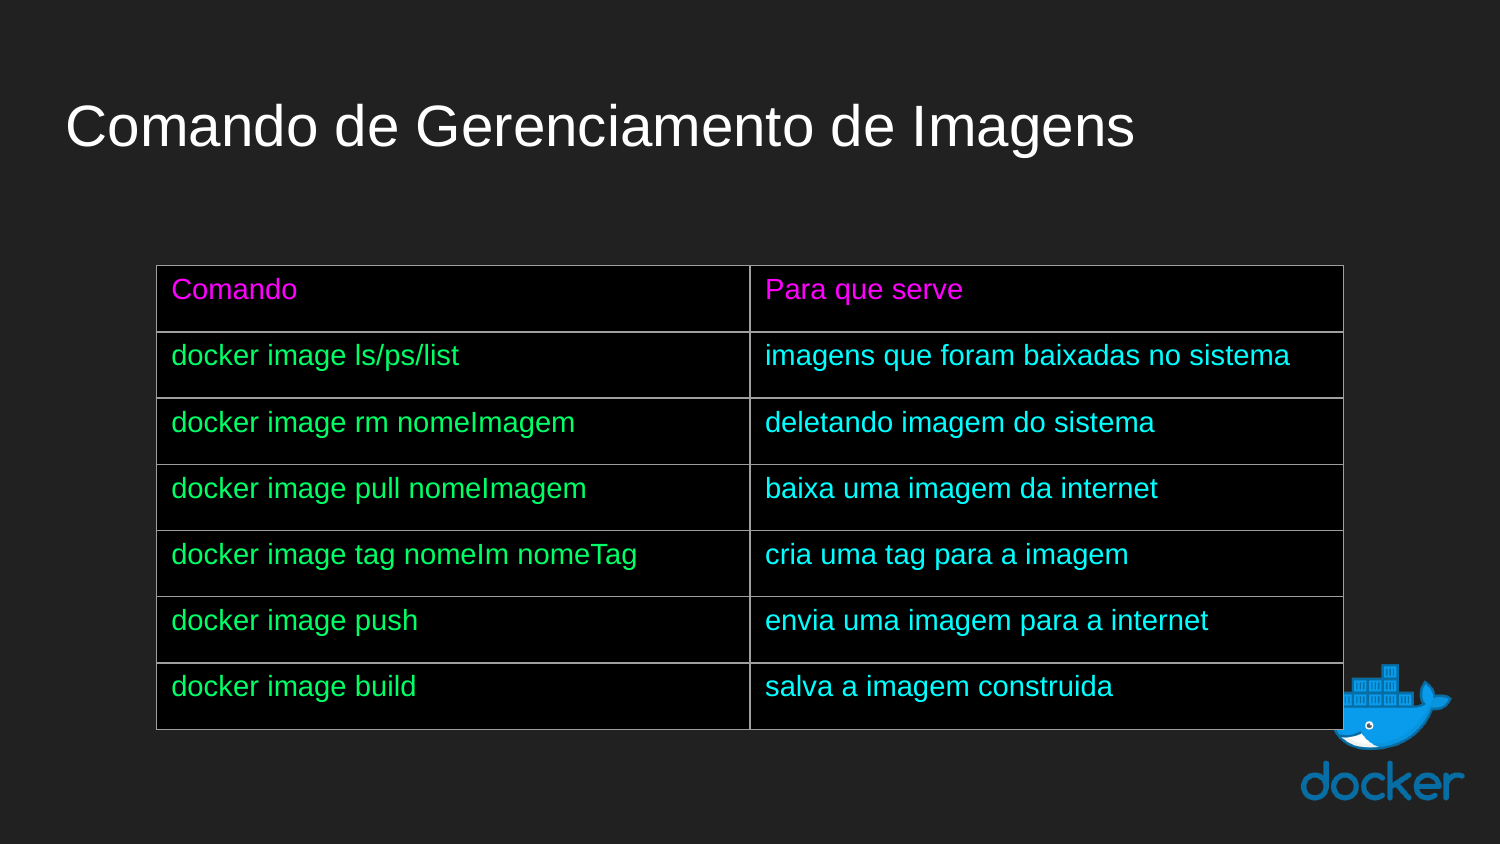

Comando de Gerenciamento de Imagens
| Comando | Para que serve |
| --- | --- |
| docker image ls/ps/list | imagens que foram baixadas no sistema |
| docker image rm nomeImagem | deletando imagem do sistema |
| docker image pull nomeImagem | baixa uma imagem da internet |
| docker image tag nomeIm nomeTag | cria uma tag para a imagem |
| docker image push | envia uma imagem para a internet |
| docker image build | salva a imagem construida |